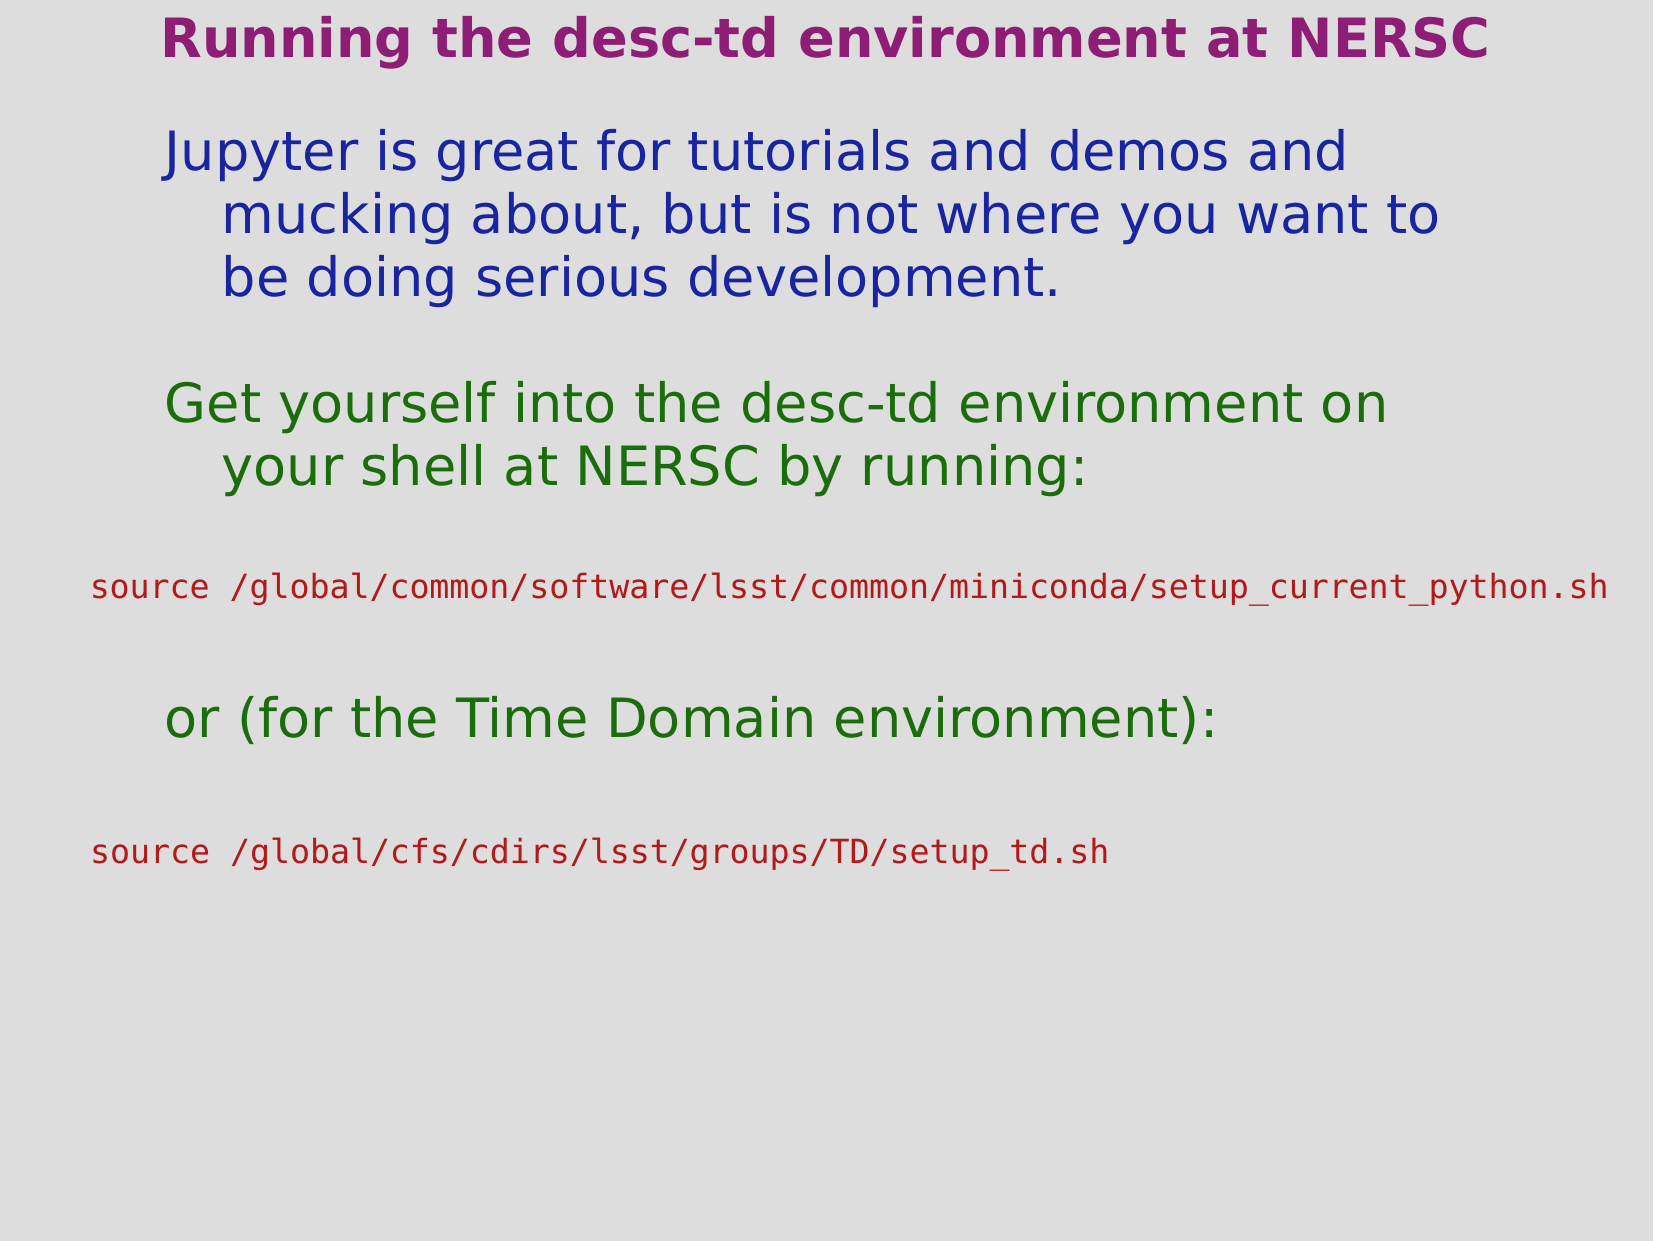

Running the desc-td environment at NERSC
Jupyter is great for tutorials and demos and mucking about, but is not where you want to be doing serious development.
Get yourself into the desc-td environment on your shell at NERSC by running:
or (for the Time Domain environment):
source /global/common/software/lsst/common/miniconda/setup_current_python.sh
source /global/cfs/cdirs/lsst/groups/TD/setup_td.sh